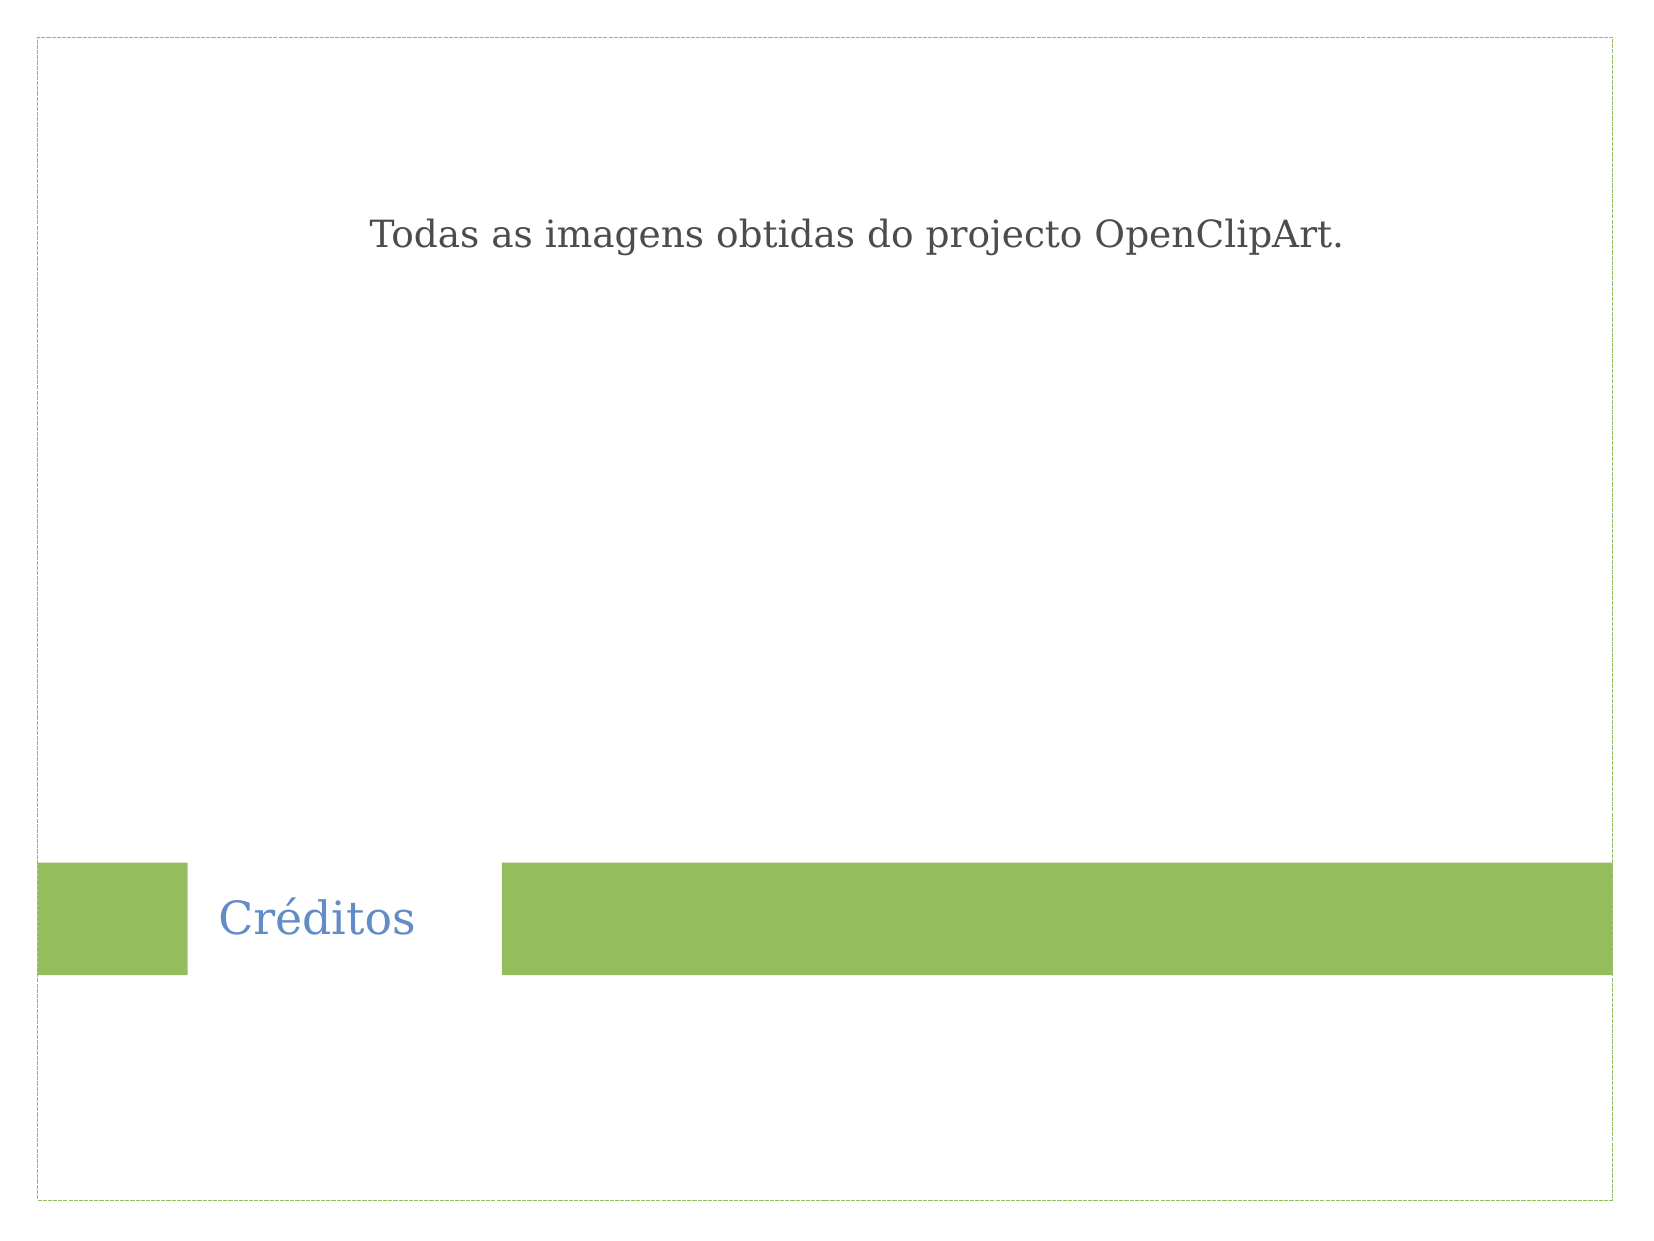

Todas as imagens obtidas do projecto OpenClipArt.
Créditos